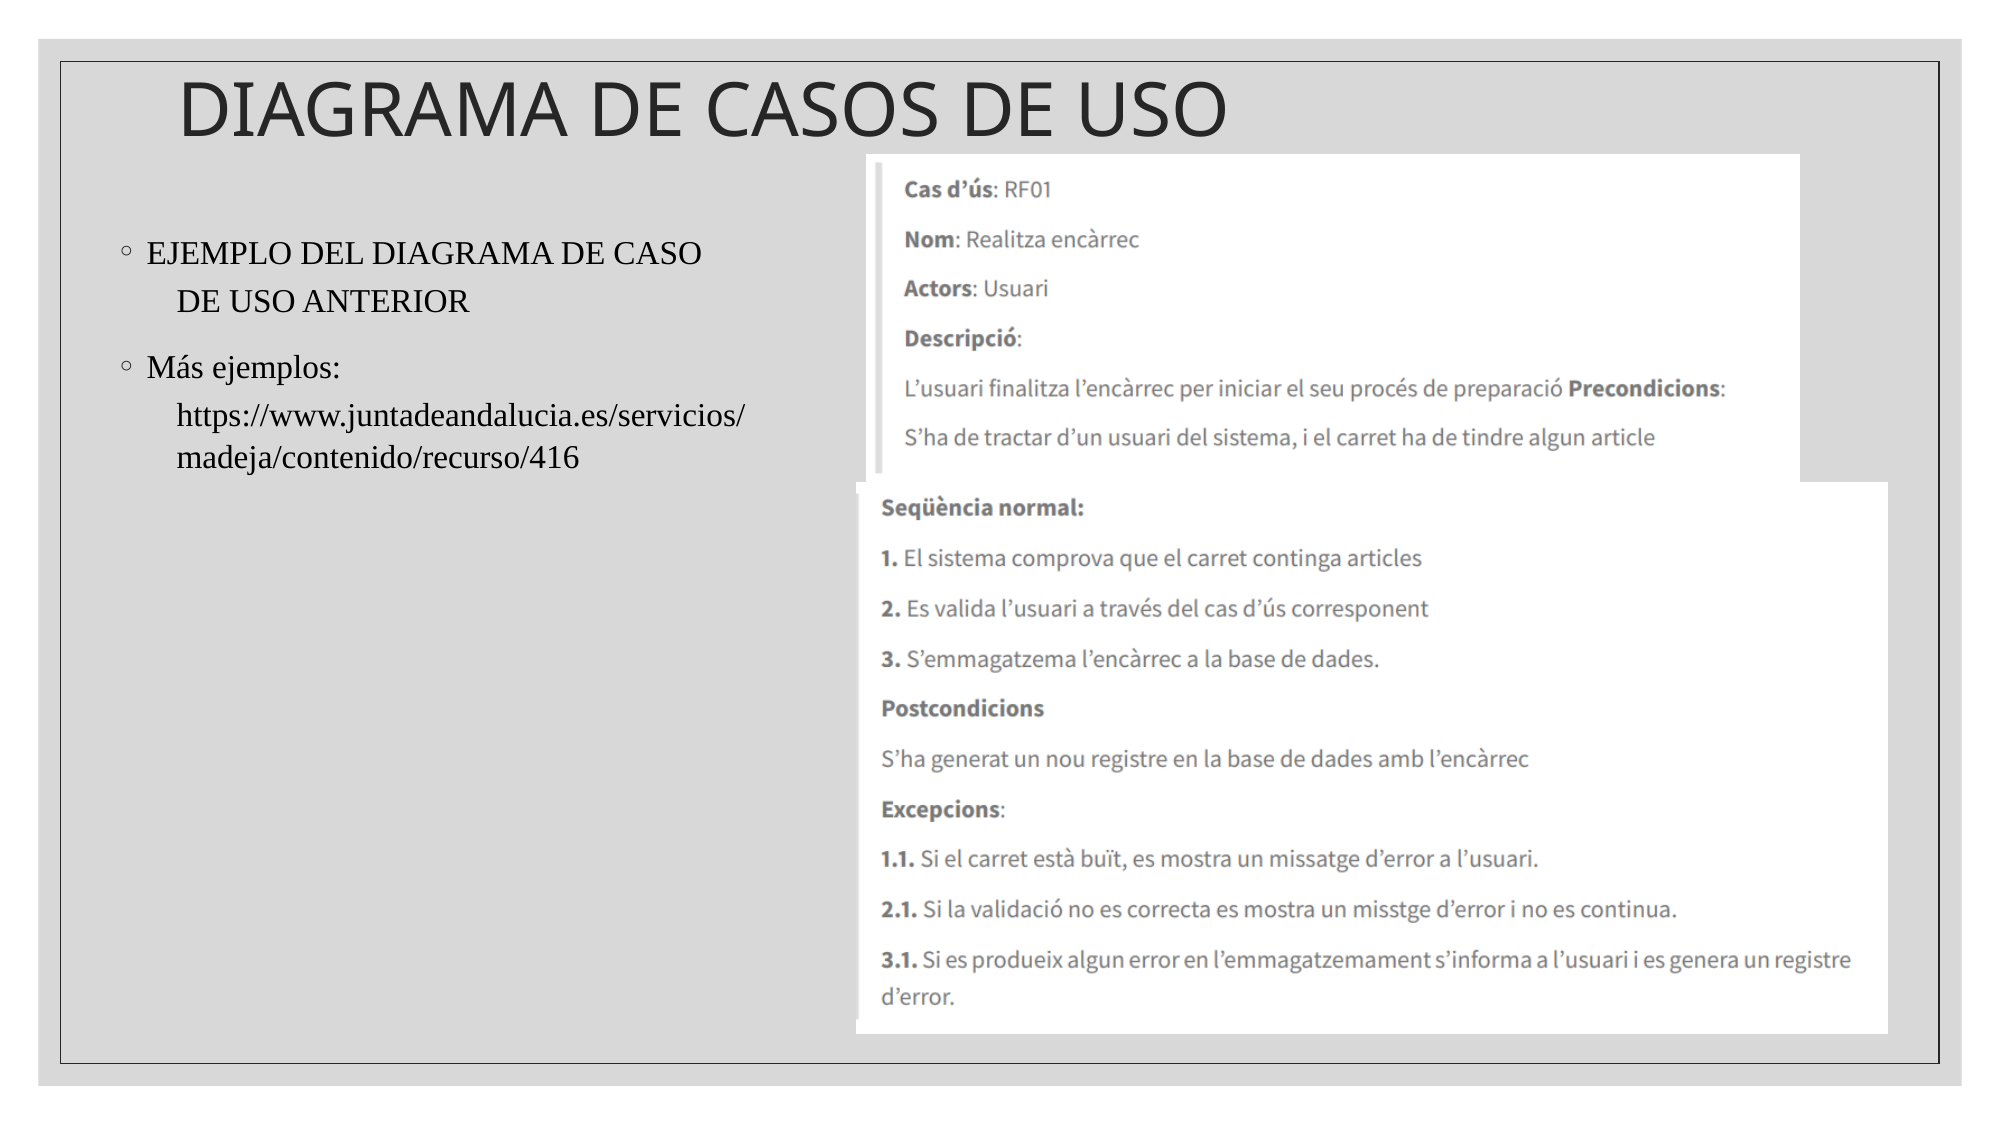

# DIAGRAMA DE CASOS DE USO
EJEMPLO DEL DIAGRAMA DE CASO DE USO ANTERIOR
Más ejemplos: https://www.juntadeandalucia.es/servicios/madeja/contenido/recurso/416